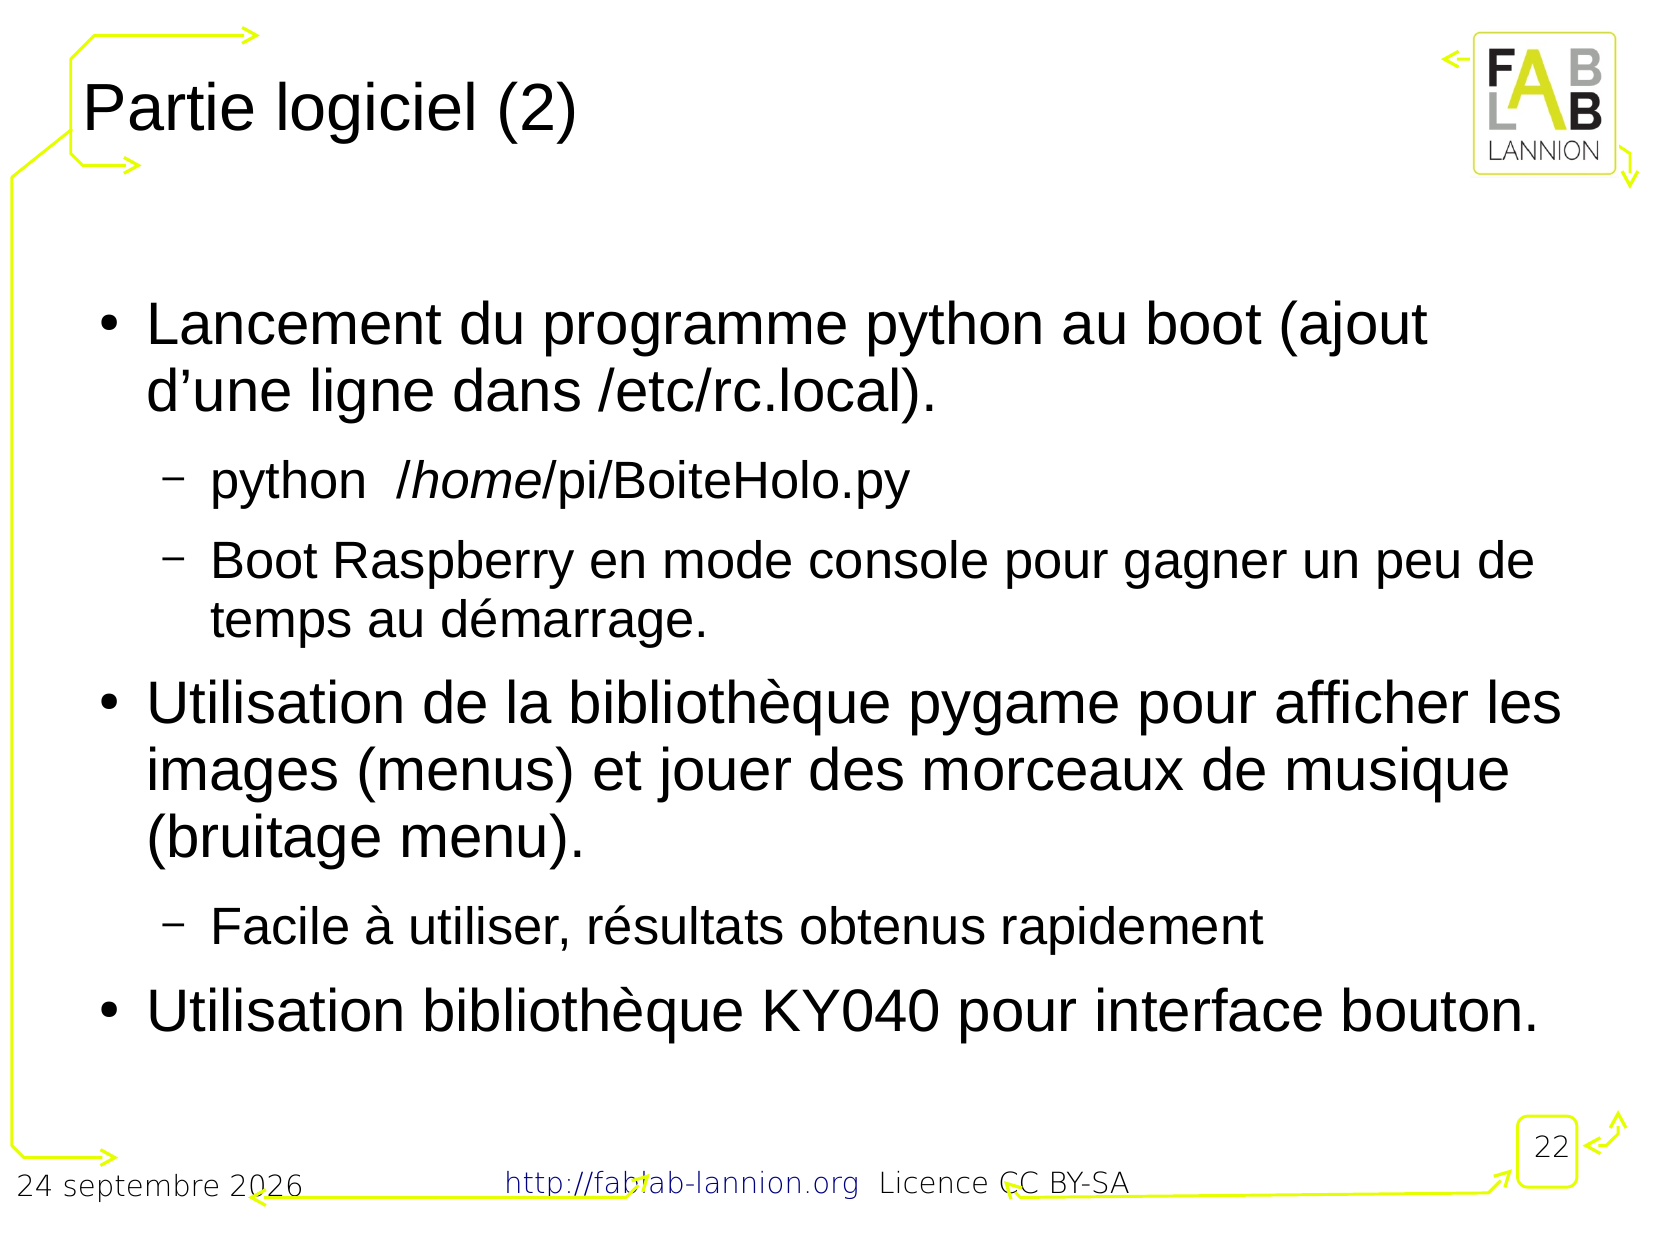

# Partie logiciel (2)
Lancement du programme python au boot (ajout d’une ligne dans /etc/rc.local).
python /home/pi/BoiteHolo.py
Boot Raspberry en mode console pour gagner un peu de temps au démarrage.
Utilisation de la bibliothèque pygame pour afficher les images (menus) et jouer des morceaux de musique (bruitage menu).
Facile à utiliser, résultats obtenus rapidement
Utilisation bibliothèque KY040 pour interface bouton.
22